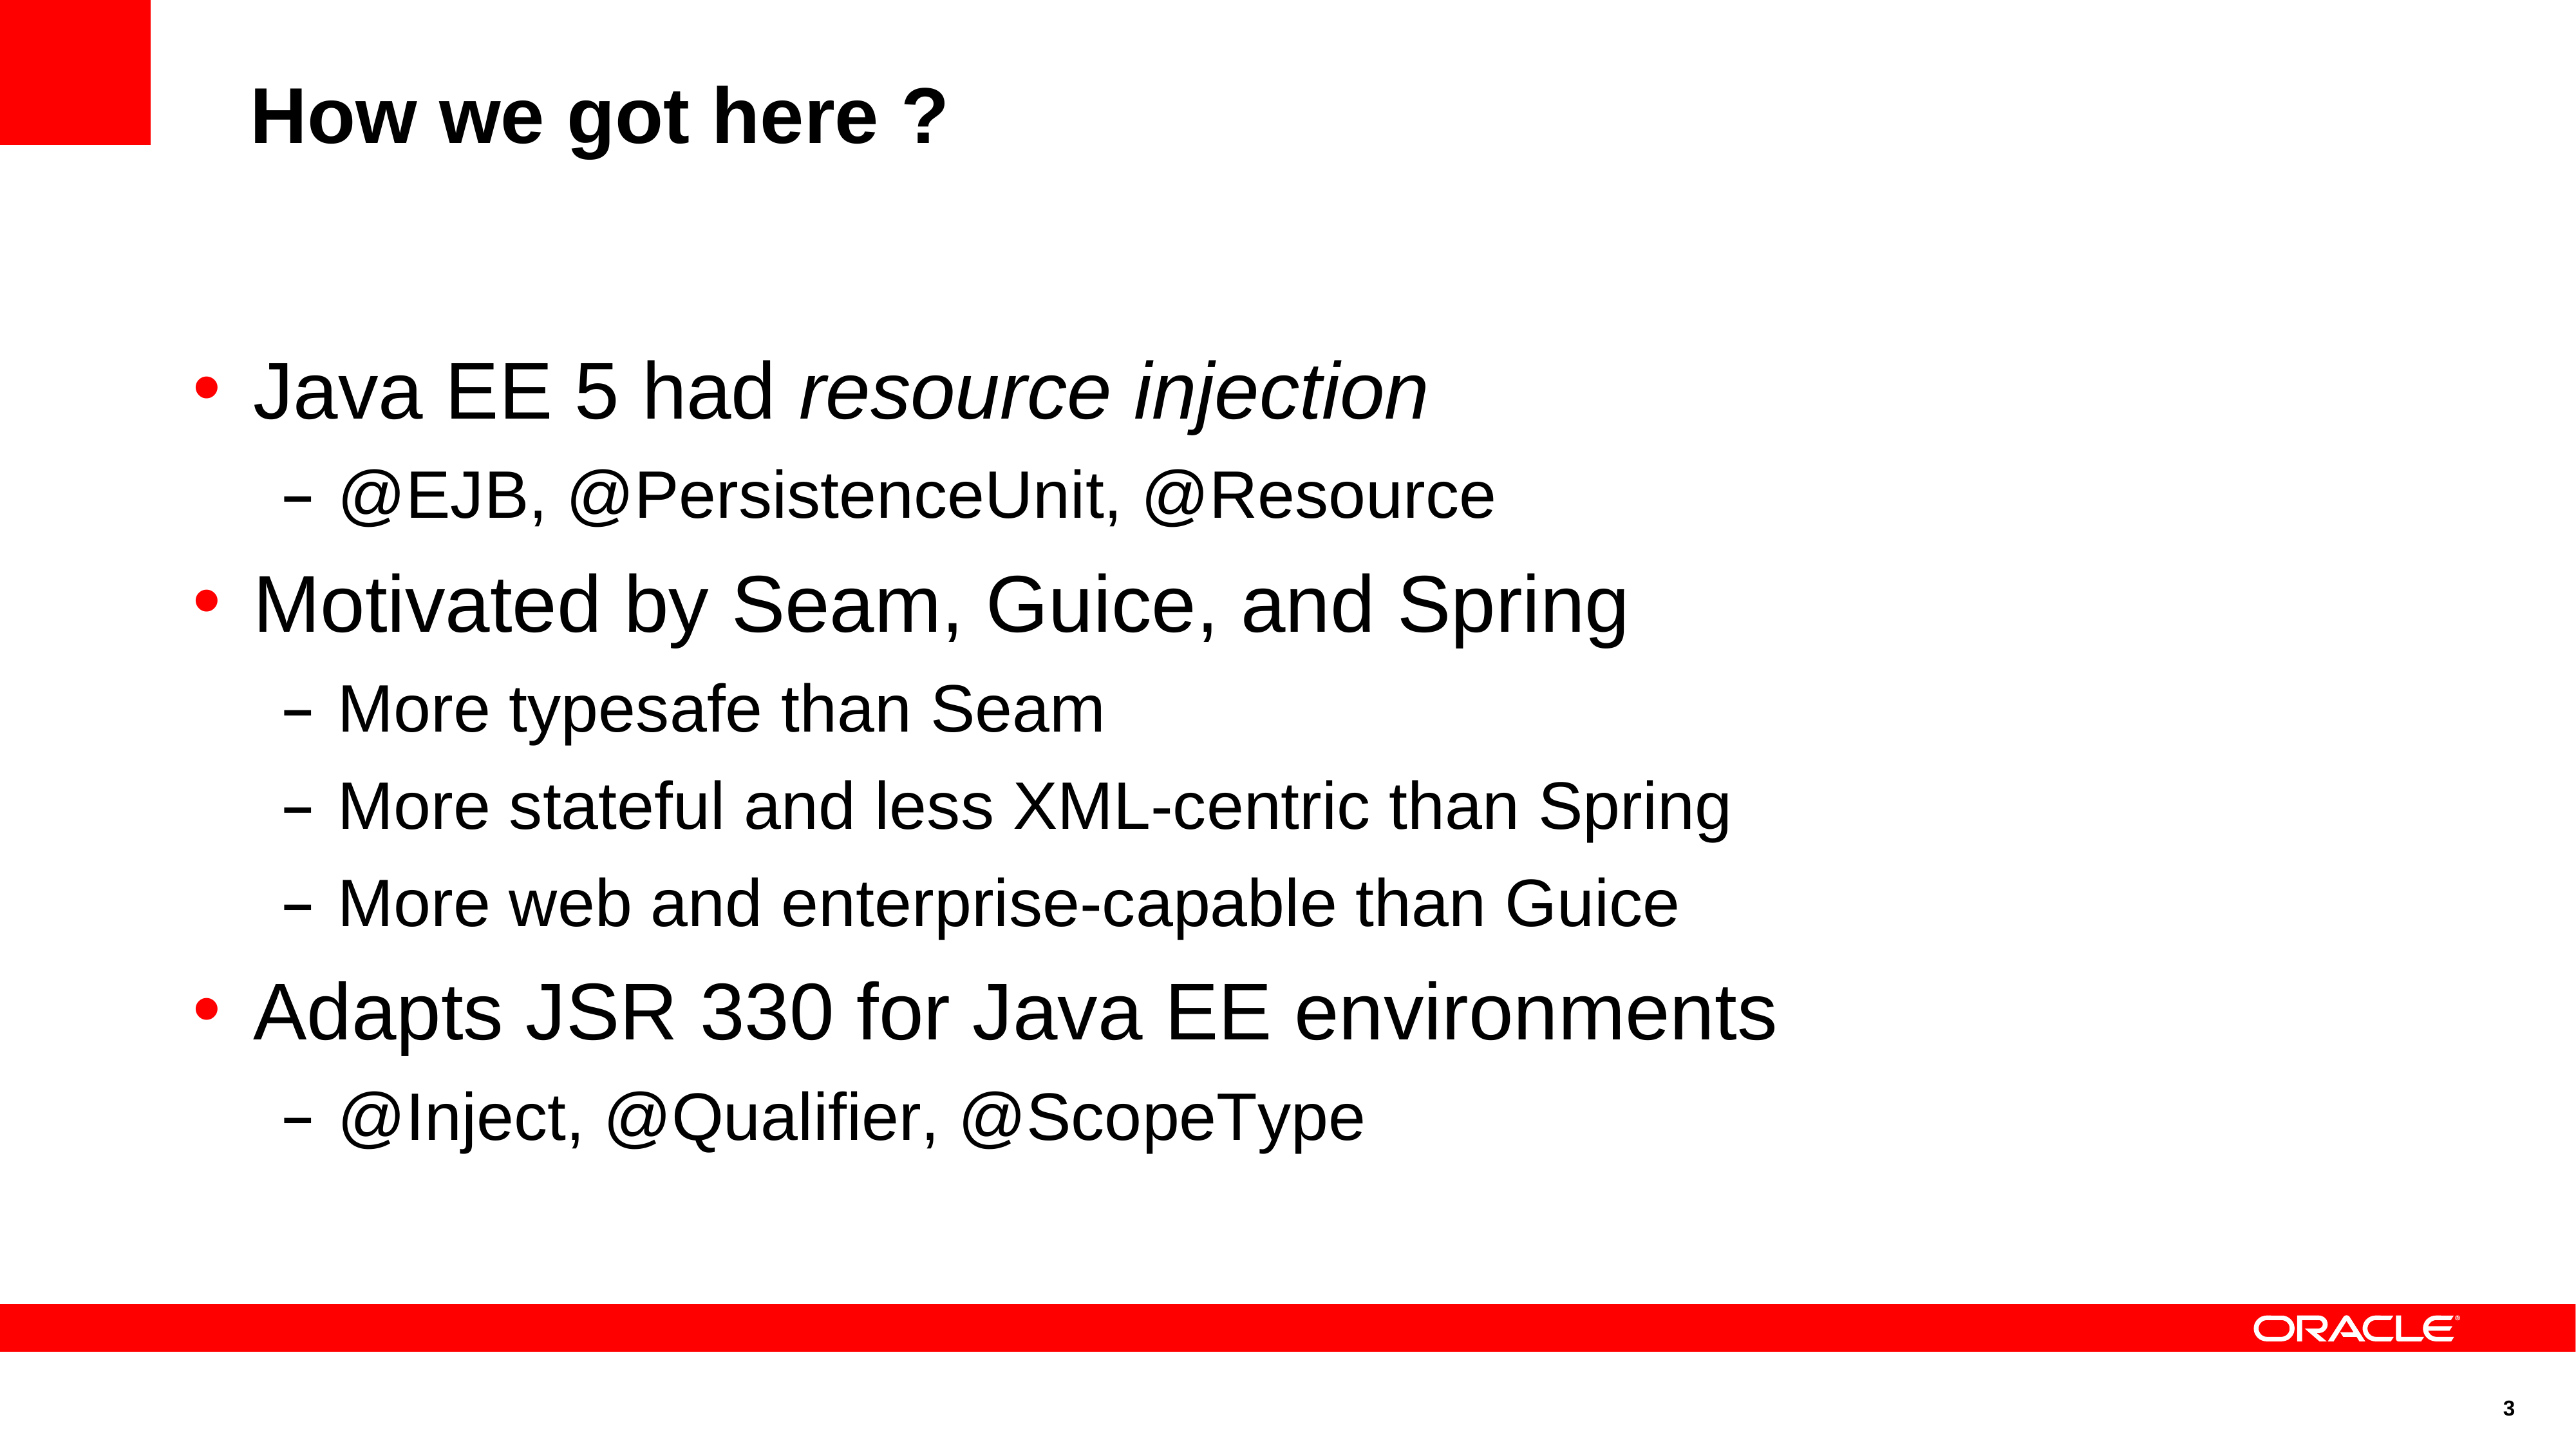

# How we got here ?
Java EE 5 had resource injection
@EJB, @PersistenceUnit, @Resource
Motivated by Seam, Guice, and Spring
More typesafe than Seam
More stateful and less XML-centric than Spring
More web and enterprise-capable than Guice
Adapts JSR 330 for Java EE environments
@Inject, @Qualifier, @ScopeType